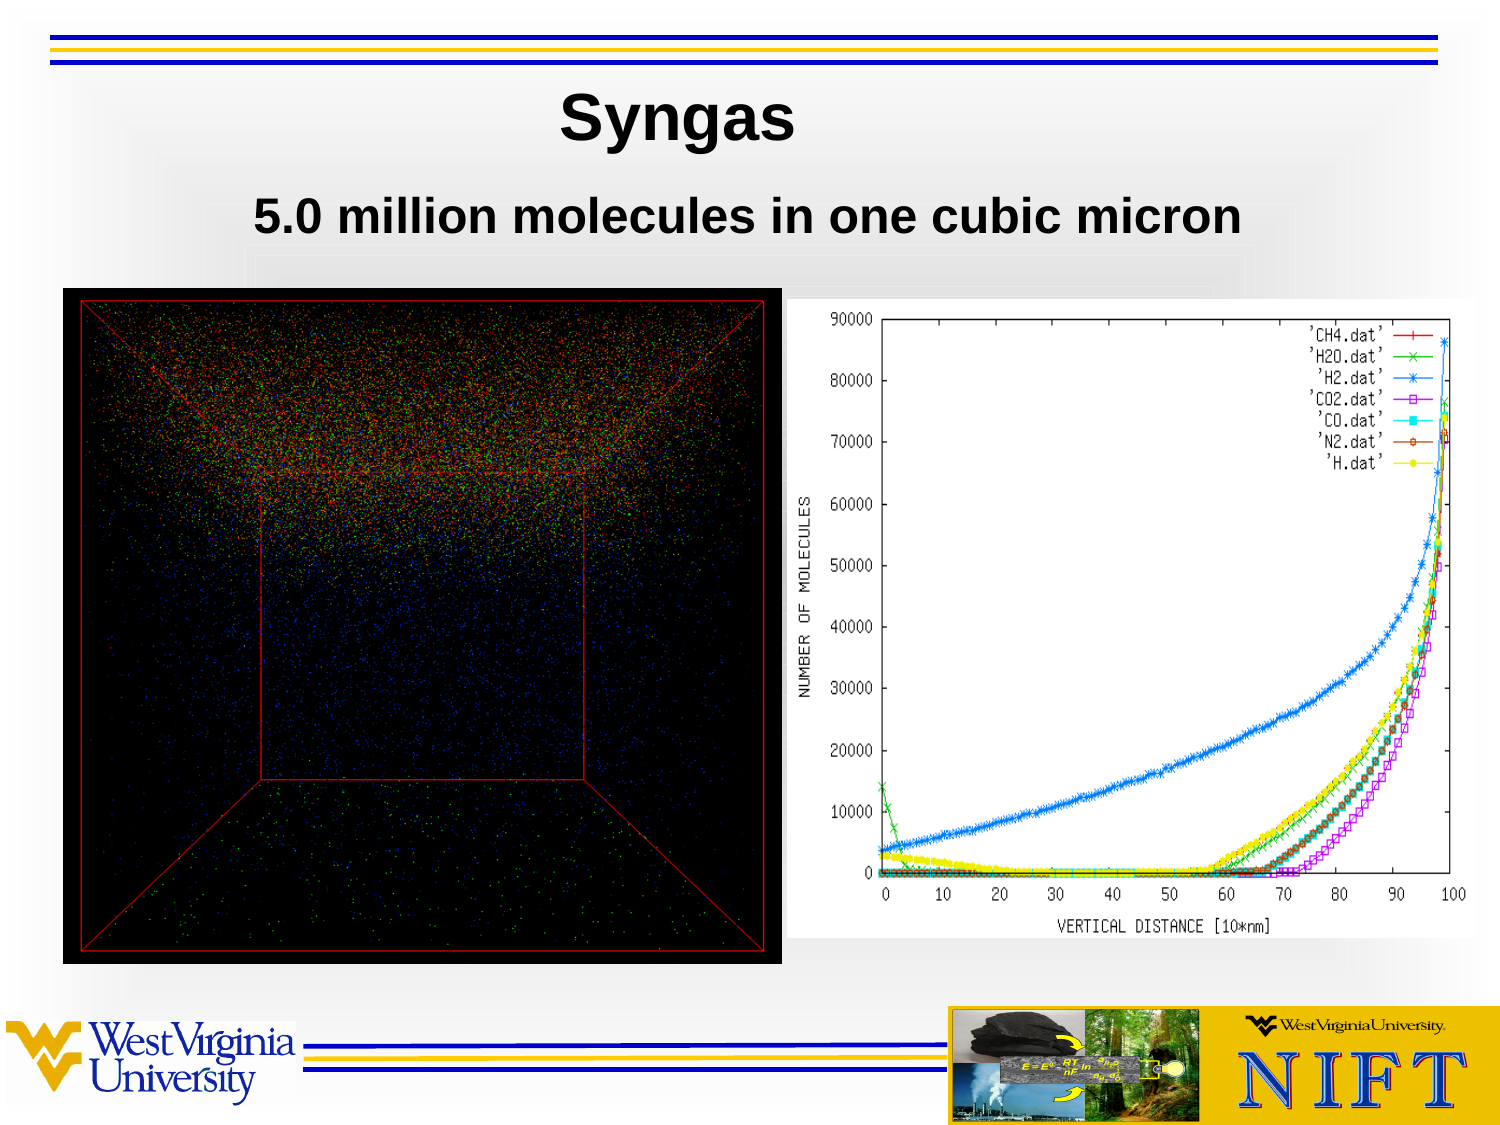

# Syngas
5.0 million molecules in one cubic micron